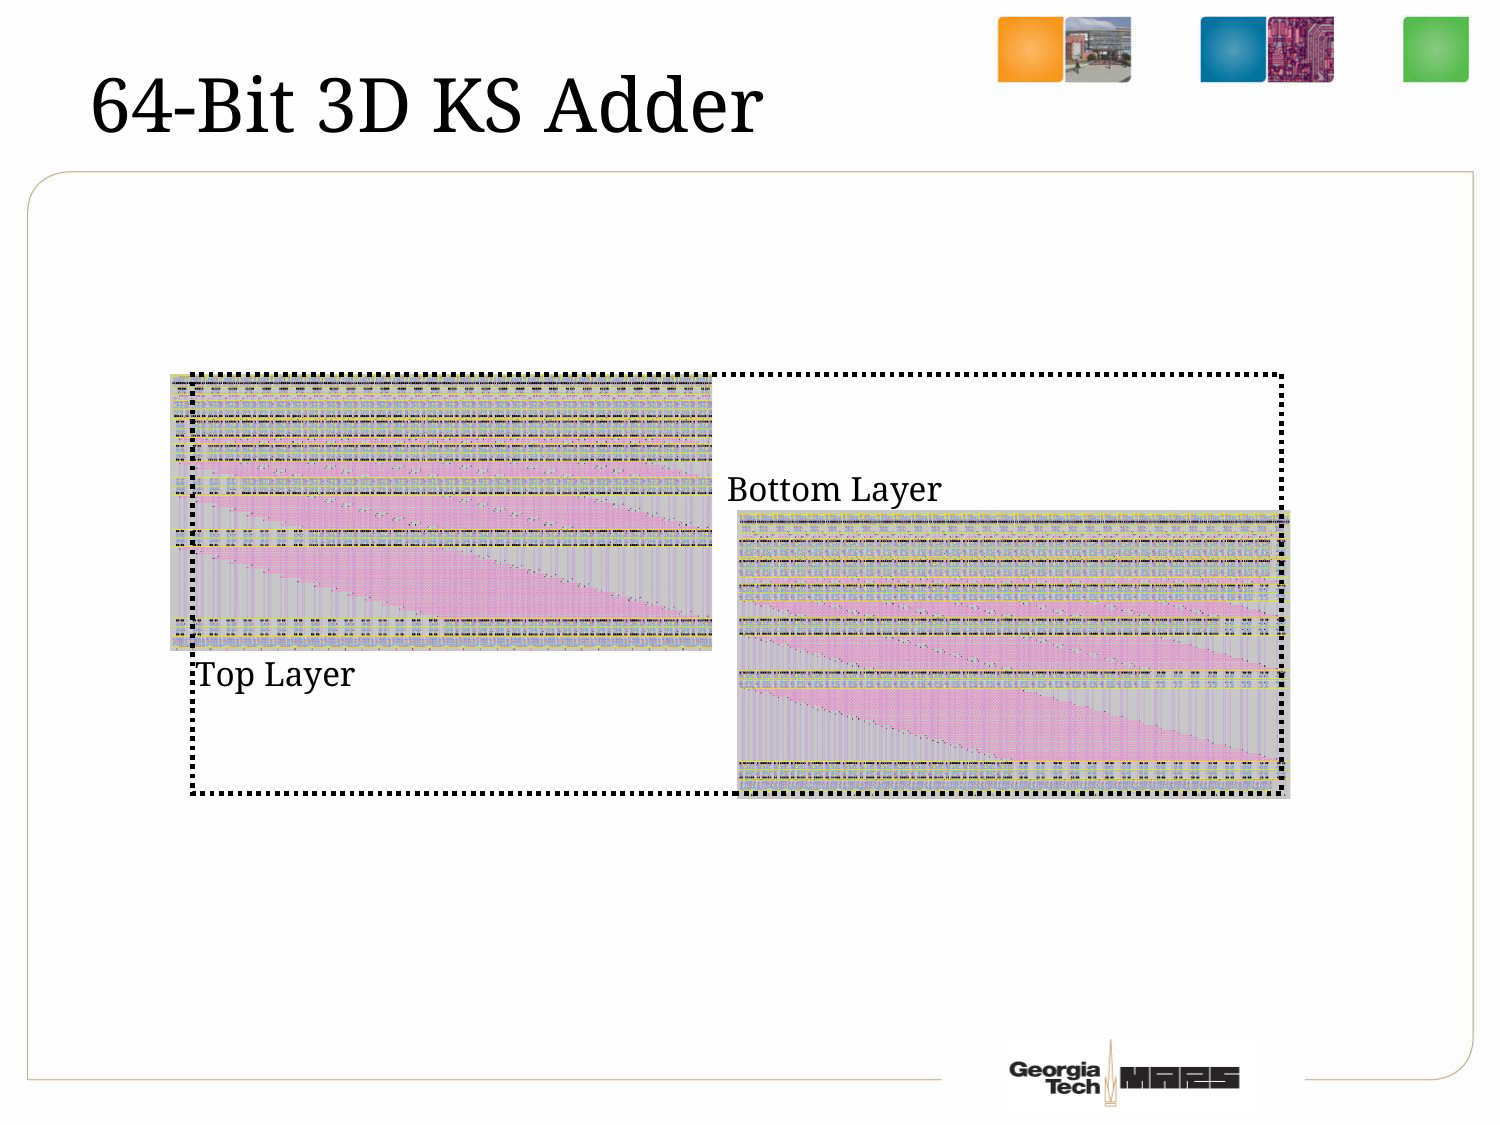

# 64-Bit 3D KS Adder
Bottom Layer
Top Layer